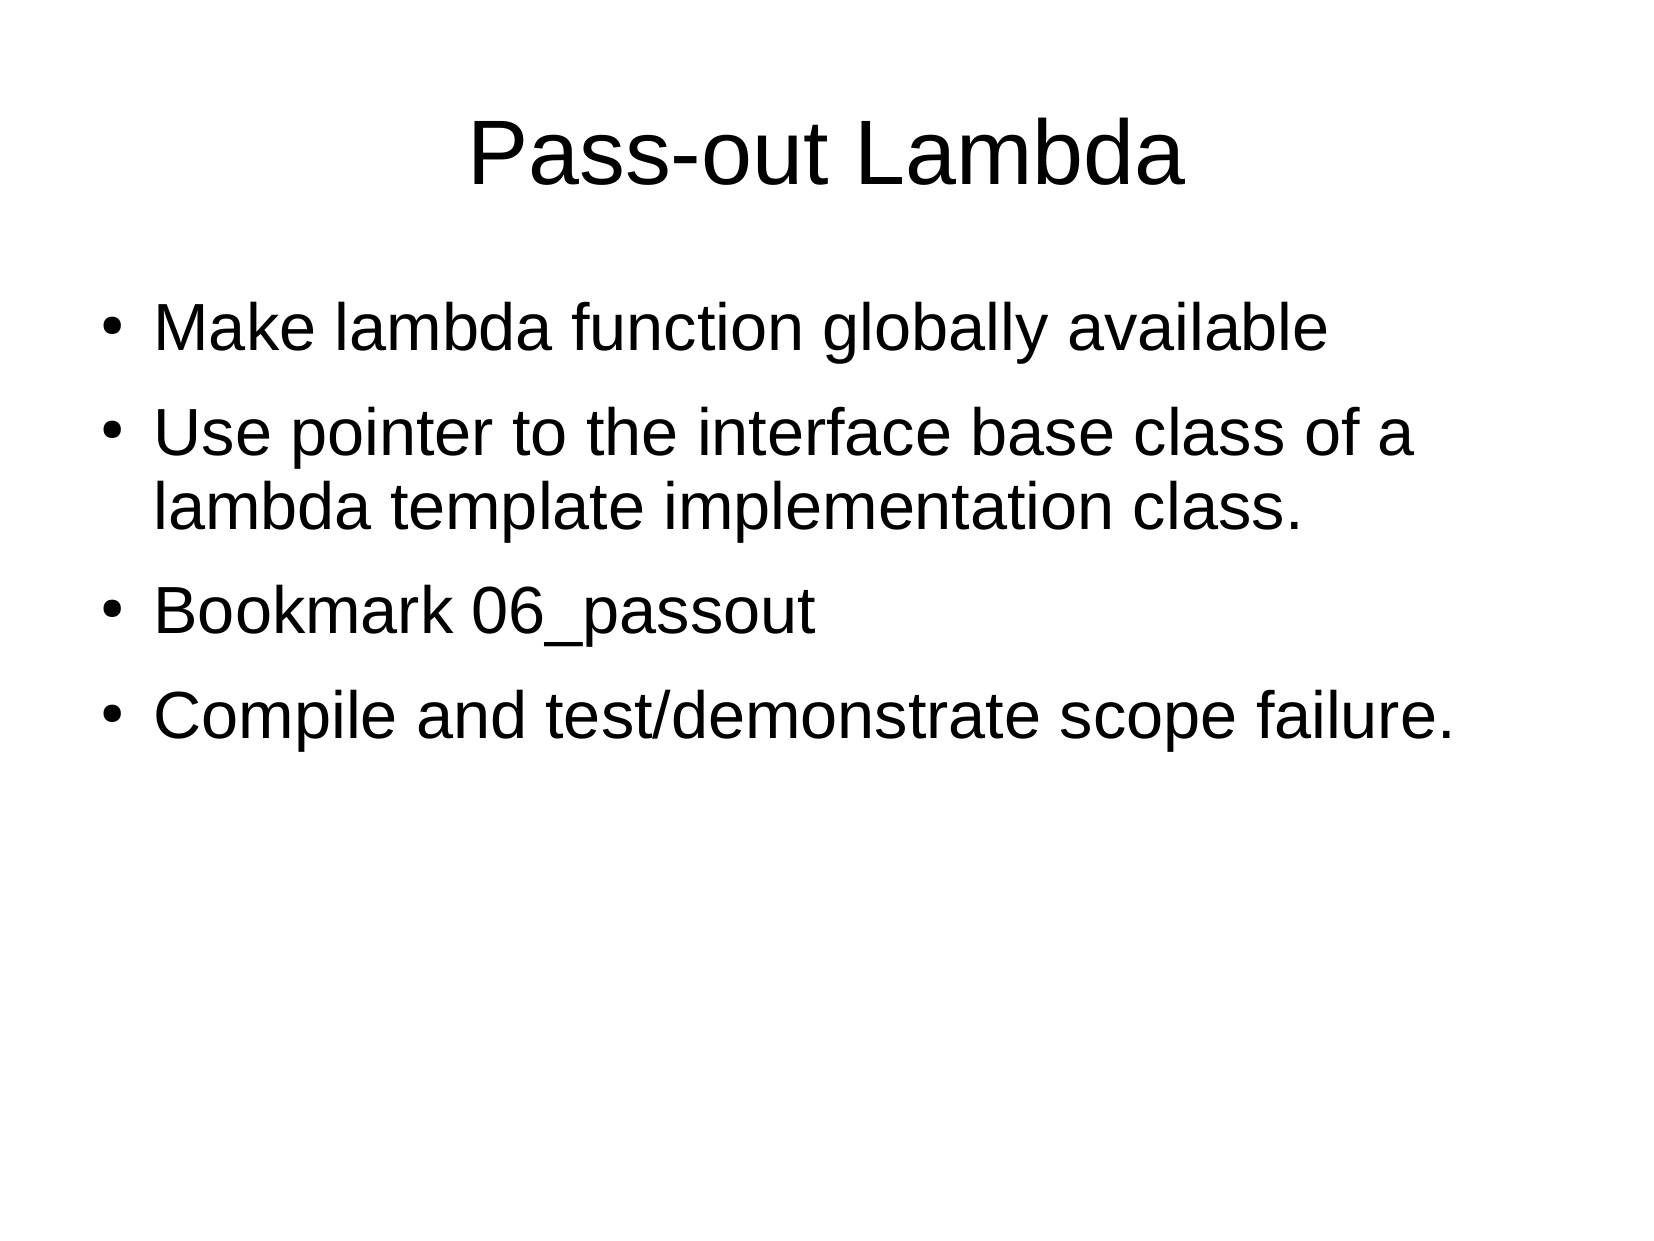

# Pass-out Lambda
Make lambda function globally available
Use pointer to the interface base class of a lambda template implementation class.
Bookmark 06_passout
Compile and test/demonstrate scope failure.